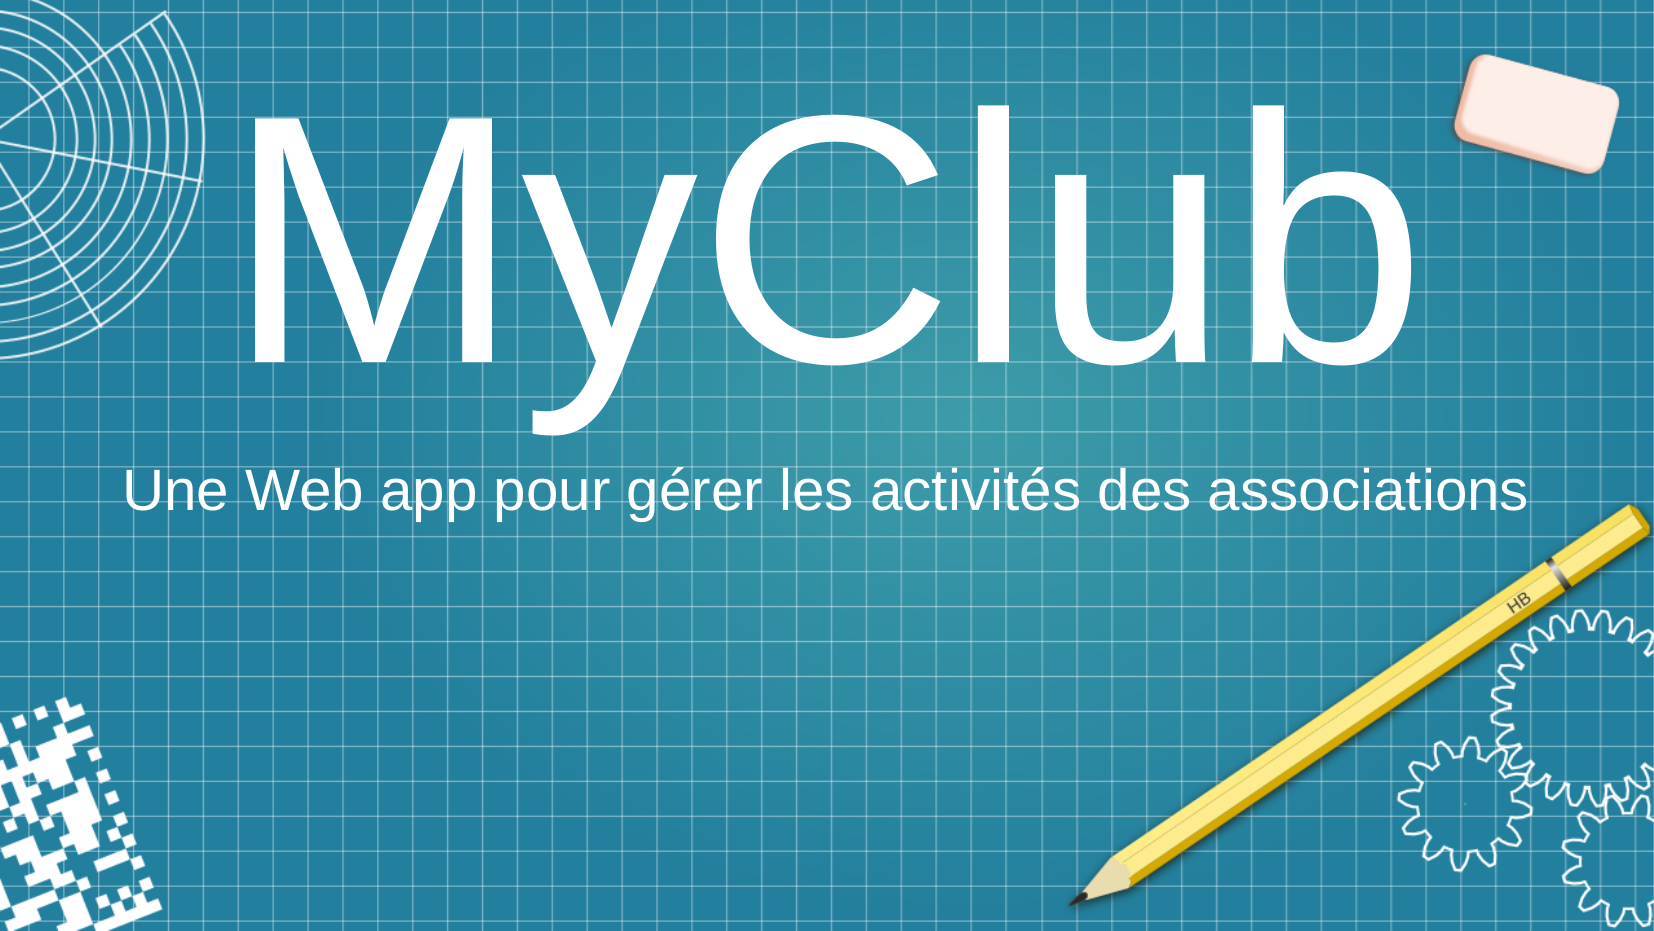

# MyClub
Une Web app pour gérer les activités des associations